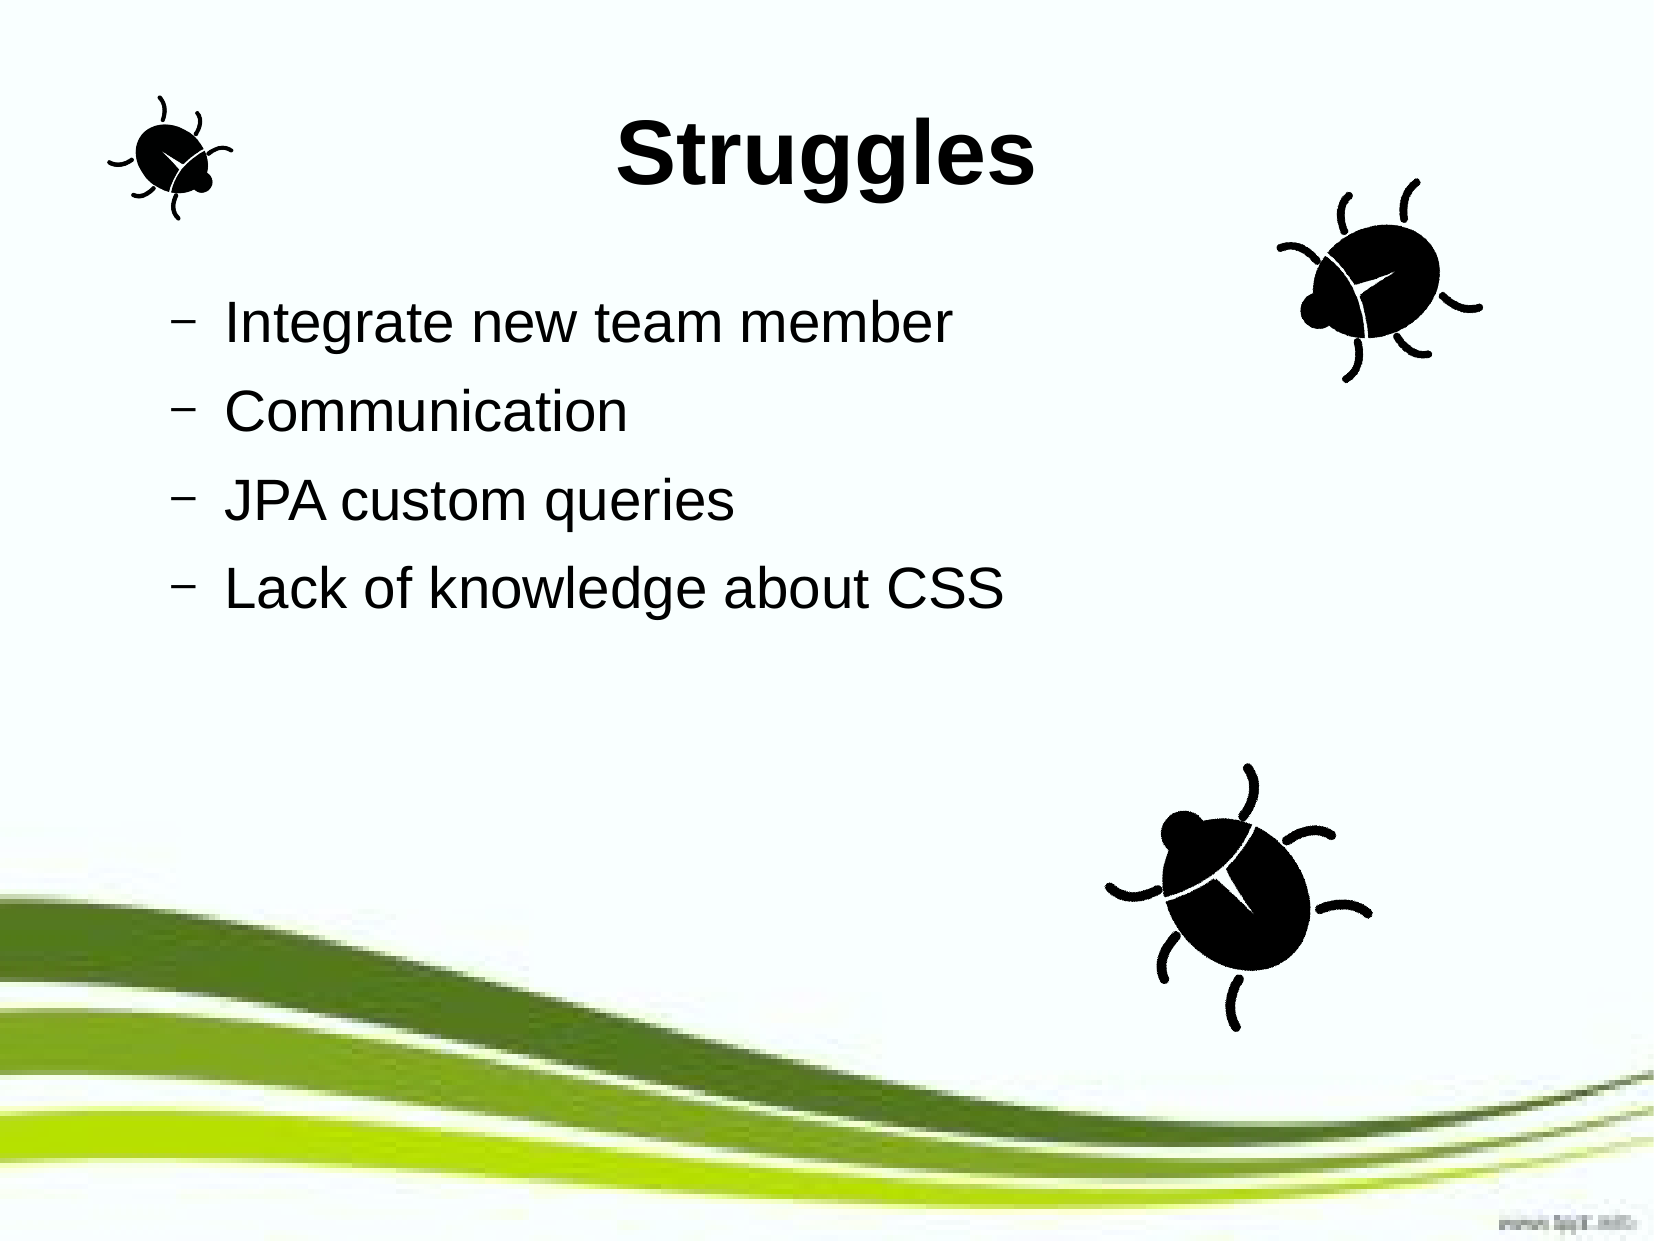

# Struggles
Integrate new team member
Communication
JPA custom queries
Lack of knowledge about CSS